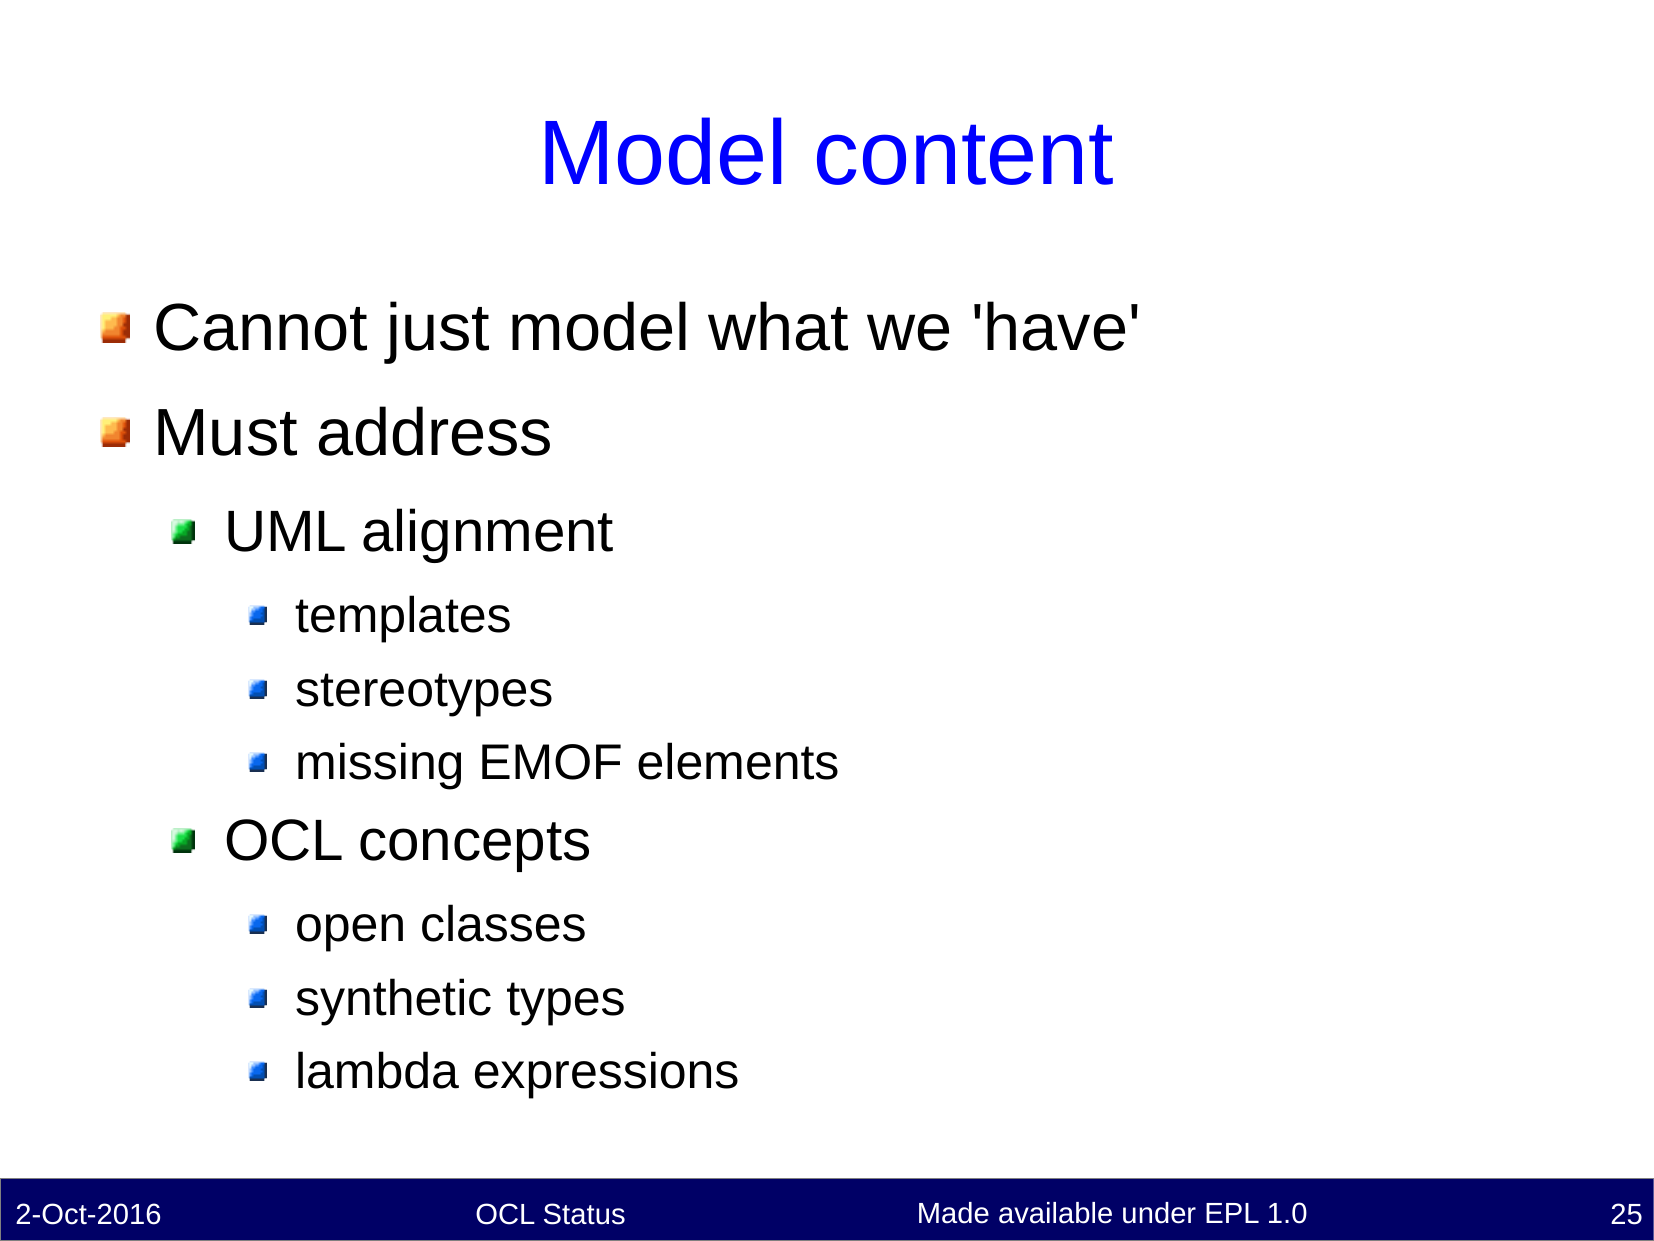

# Model content
Cannot just model what we 'have'
Must address
UML alignment
templates
stereotypes
missing EMOF elements
OCL concepts
open classes
synthetic types
lambda expressions
2-Oct-2016
OCL Status
25